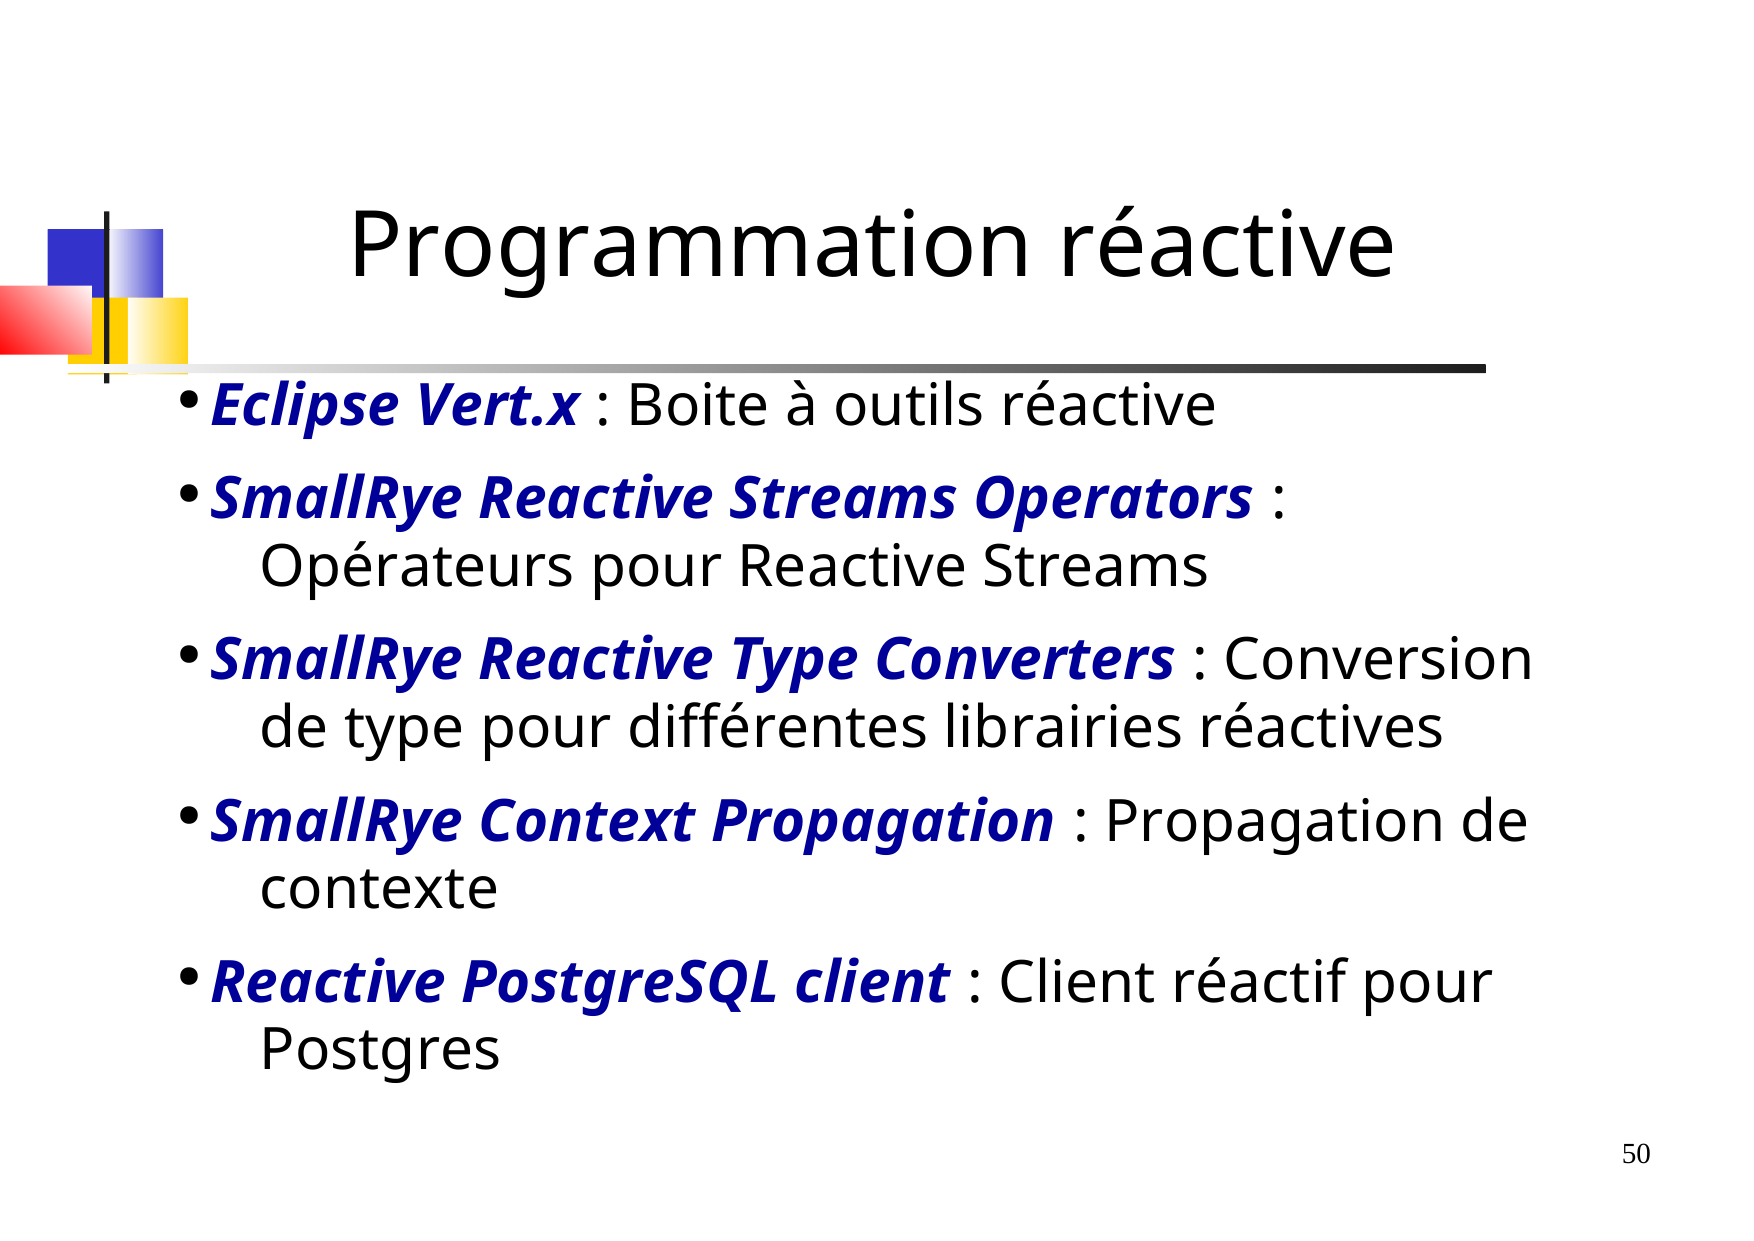

# Programmation réactive
Eclipse Vert.x : Boite à outils réactive
SmallRye Reactive Streams Operators : Opérateurs pour Reactive Streams
SmallRye Reactive Type Converters : Conversion de type pour différentes librairies réactives
SmallRye Context Propagation : Propagation de contexte
Reactive PostgreSQL client : Client réactif pour Postgres